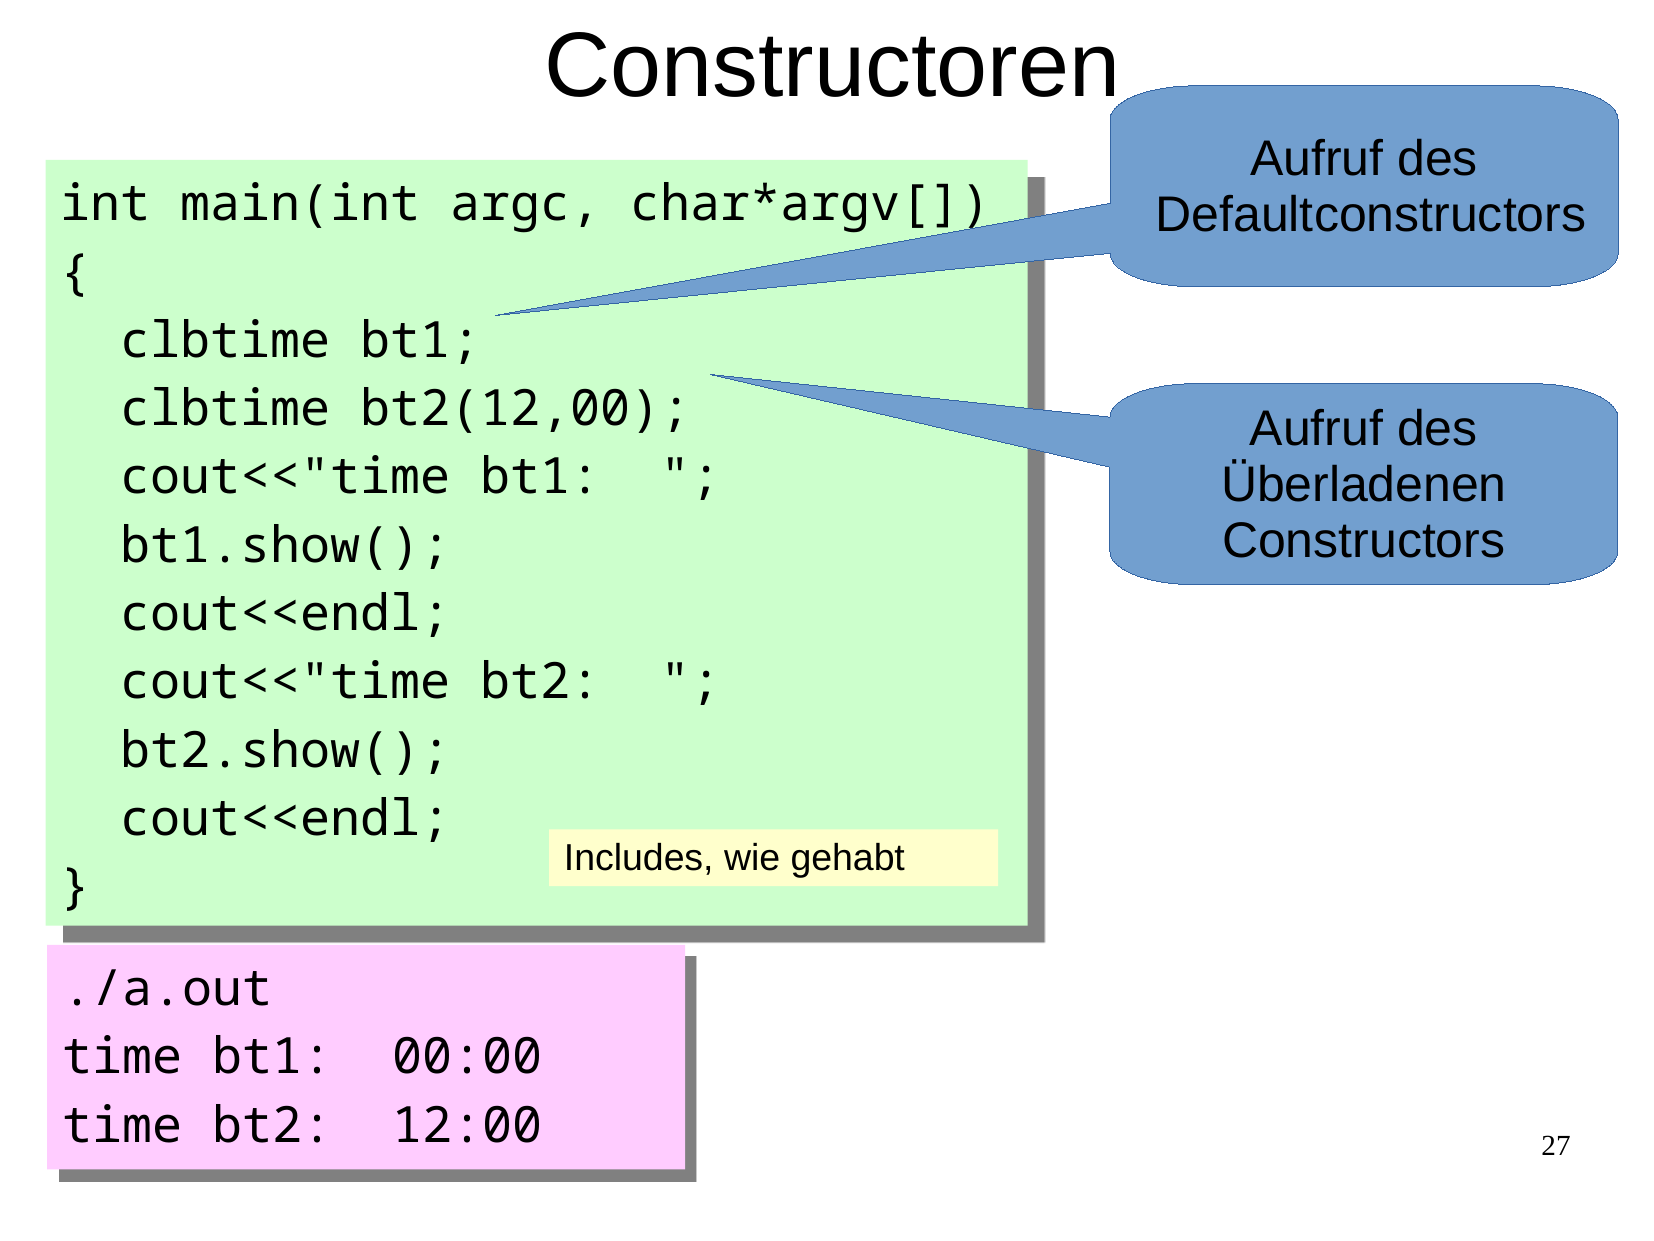

# Constructoren
Aufruf des
 Defaultconstructors
int main(int argc, char*argv[])
{
 clbtime bt1;
 clbtime bt2(12,00);
 cout<<"time bt1: ";
 bt1.show();
 cout<<endl;
 cout<<"time bt2: ";
 bt2.show();
 cout<<endl;
}
Aufruf des
Überladenen
Constructors
Includes, wie gehabt
./a.out
time bt1: 00:00
time bt2: 12:00
27